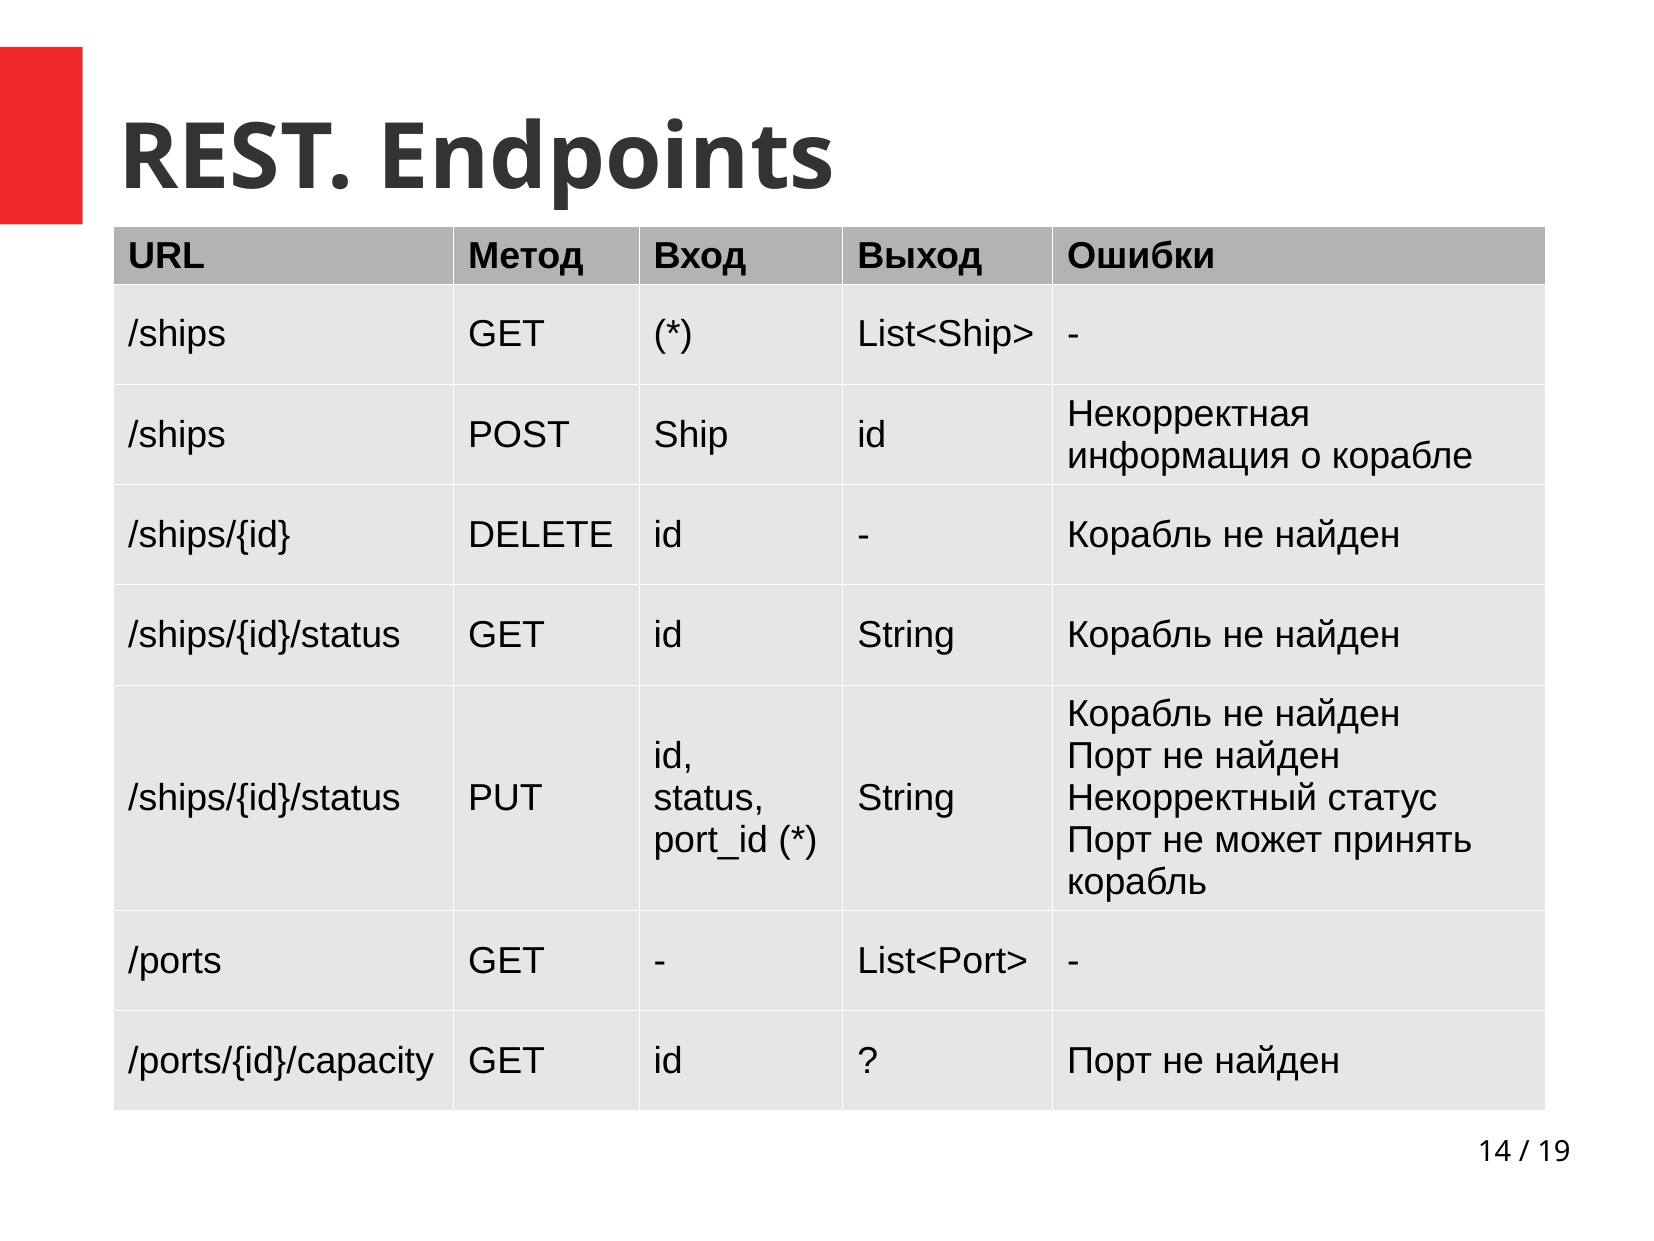

# REST. Endpoints
| URL | Метод | Вход | Выход | Ошибки |
| --- | --- | --- | --- | --- |
| /ships | GET | (\*) | List<Ship> | - |
| /ships | POST | Ship | id | Некорректная информация о корабле |
| /ships/{id} | DELETE | id | - | Корабль не найден |
| /ships/{id}/status | GET | id | String | Корабль не найден |
| /ships/{id}/status | PUT | id, status, port\_id (\*) | String | Корабль не найден Порт не найден Некорректный статус Порт не может принять корабль |
| /ports | GET | - | List<Port> | - |
| /ports/{id}/capacity | GET | id | ? | Порт не найден |
14